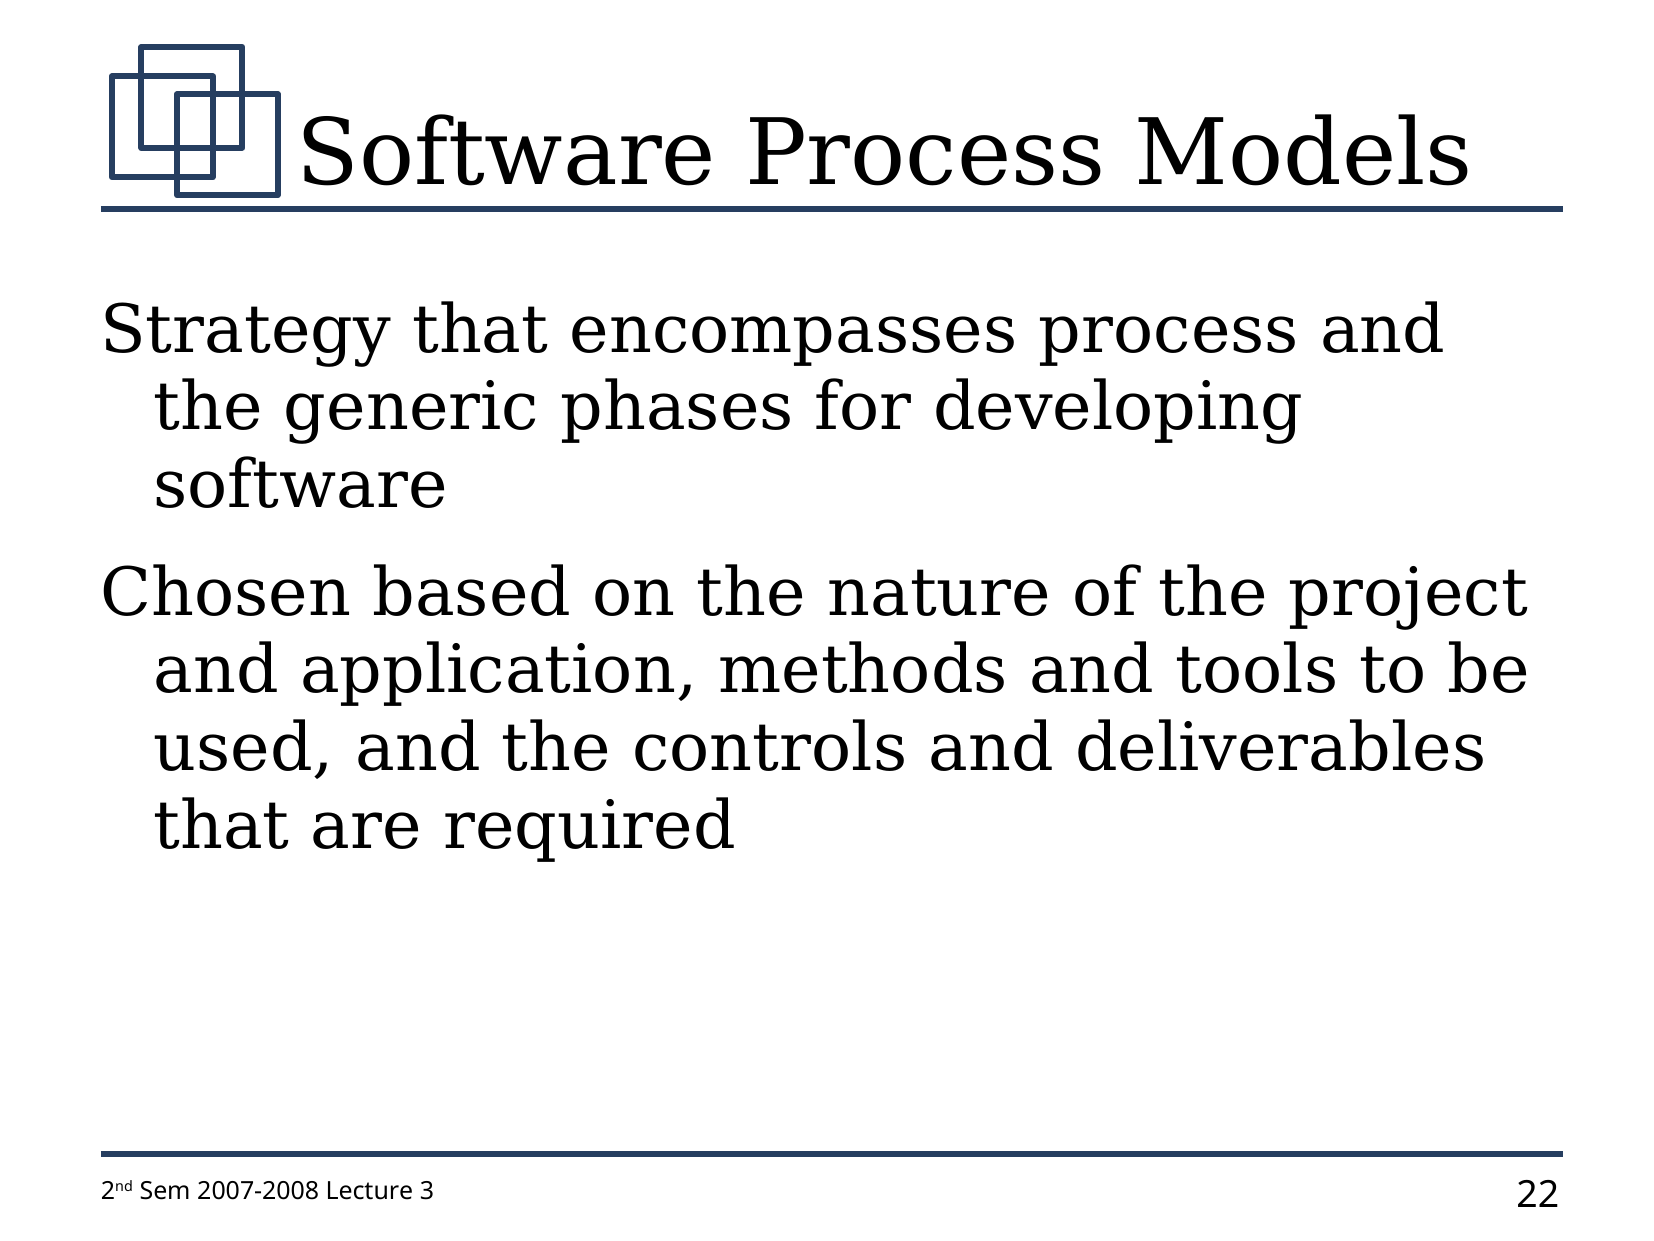

# Software Process Models
Strategy that encompasses process and the generic phases for developing software
Chosen based on the nature of the project and application, methods and tools to be used, and the controls and deliverables that are required